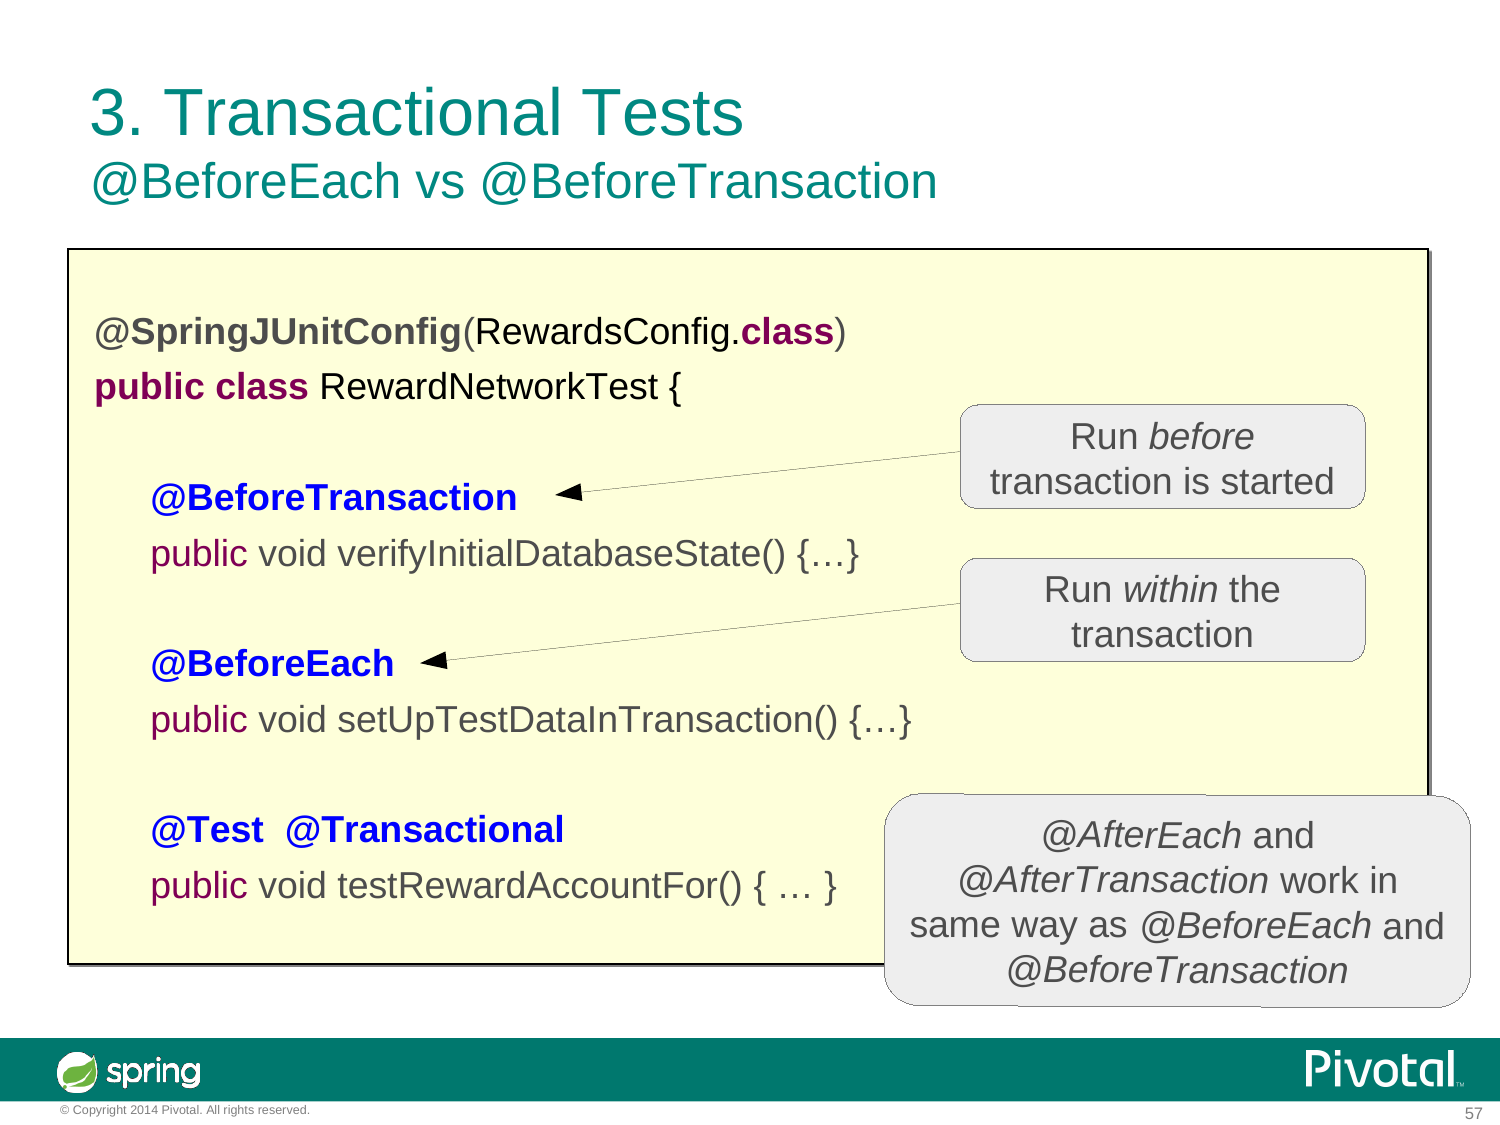

# 3. Transactional Tests @BeforeEach vs @BeforeTransaction
@SpringJUnitConfig(RewardsConfig.class)
public class RewardNetworkTest {
	@BeforeTransaction
	public void verifyInitialDatabaseState() {…}
	@BeforeEach
	public void setUpTestDataInTransaction() {…}
	@Test @Transactional
	public void testRewardAccountFor() { … }
Run before transaction is started
Run within the transaction
@AfterEach and @AfterTransaction work in same way as @BeforeEach and @BeforeTransaction